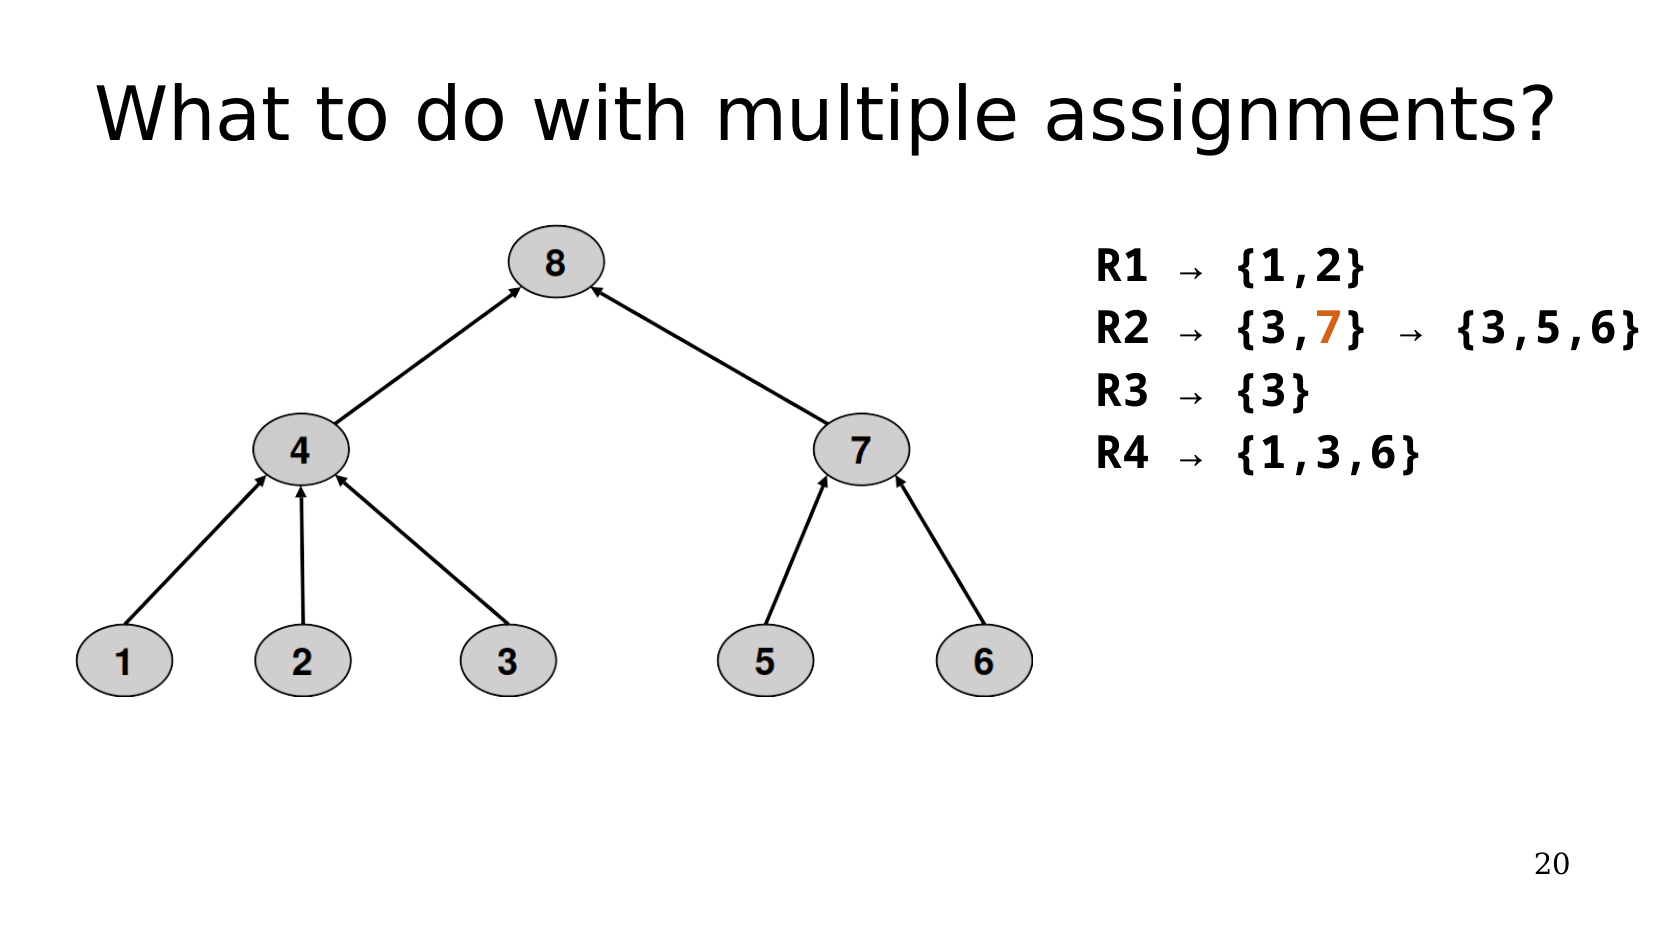

# What to do with multiple assignments?
R1 → {1,2}
R2 → {3,7} → {3,5,6}
R3 → {3}
R4 → {1,3,6}
20